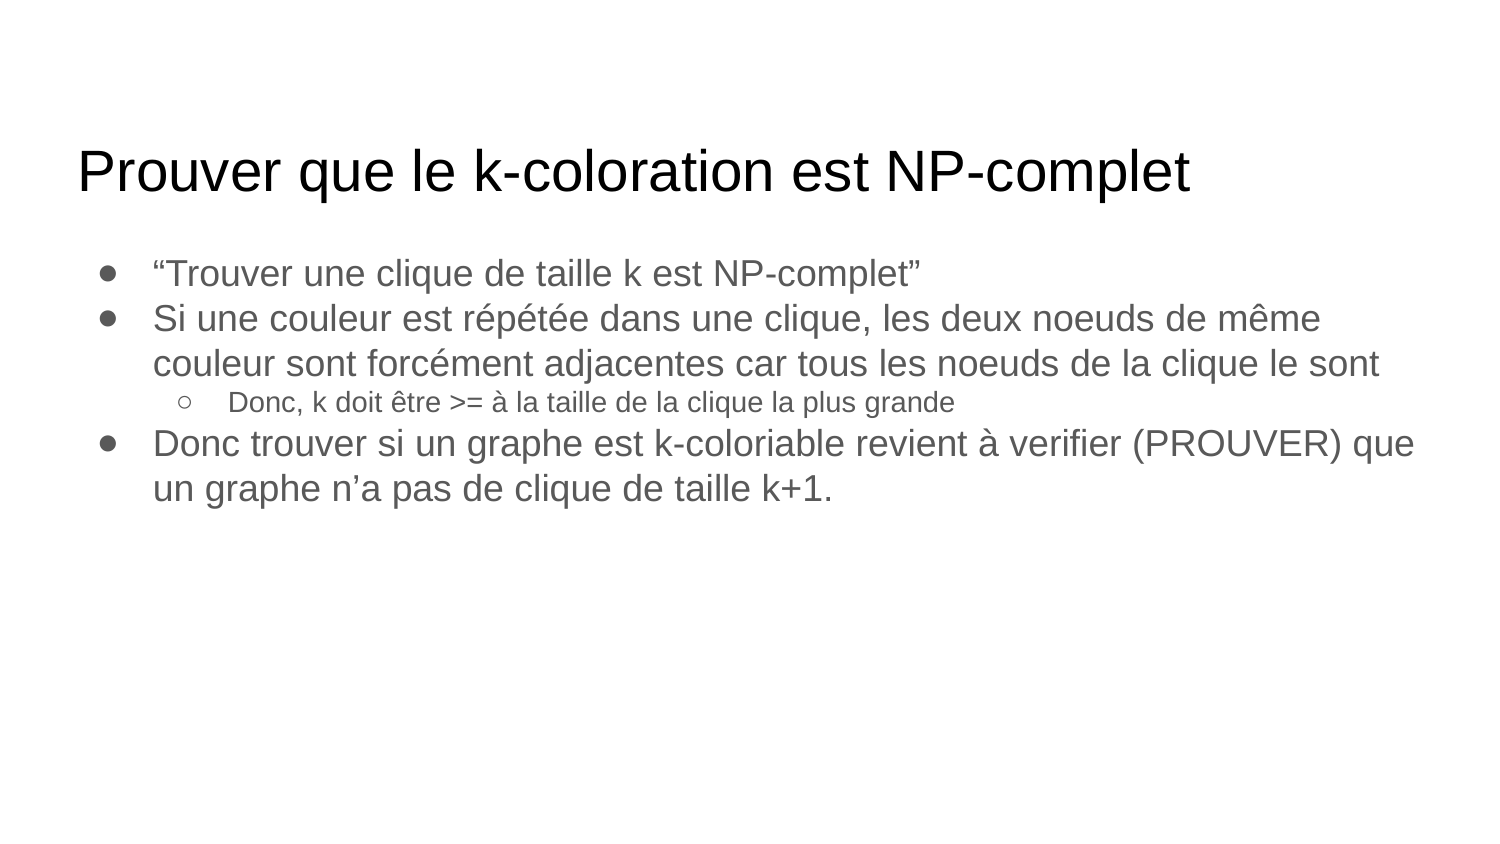

# Prouver que le k-coloration est NP-complet
“Trouver une clique de taille k est NP-complet”
Si une couleur est répétée dans une clique, les deux noeuds de même couleur sont forcément adjacentes car tous les noeuds de la clique le sont
Donc, k doit être >= à la taille de la clique la plus grande
Donc trouver si un graphe est k-coloriable revient à verifier (PROUVER) que un graphe n’a pas de clique de taille k+1.